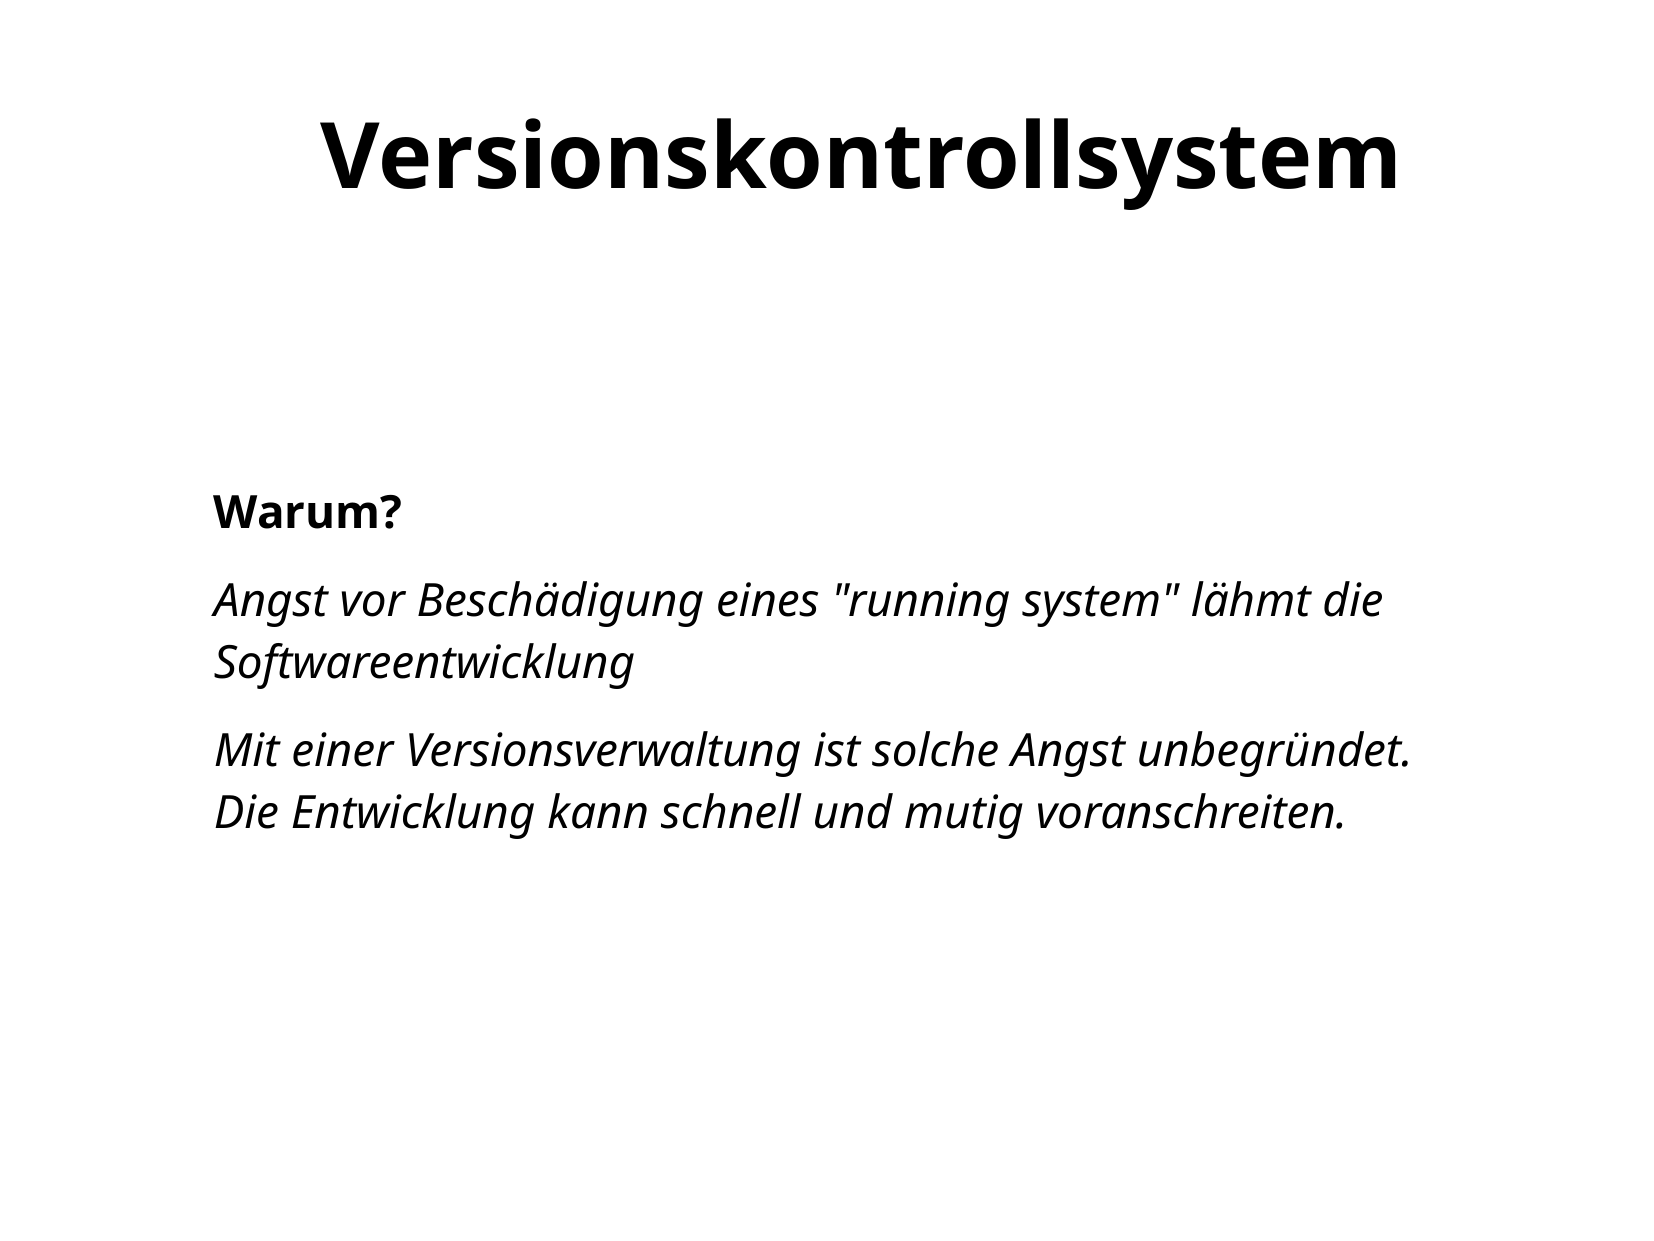

# Versionskontrollsystem
Warum?
Angst vor Beschädigung eines "running system" lähmt die Softwareentwicklung
Mit einer Versionsverwaltung ist solche Angst unbegründet. Die Entwicklung kann schnell und mutig voranschreiten.